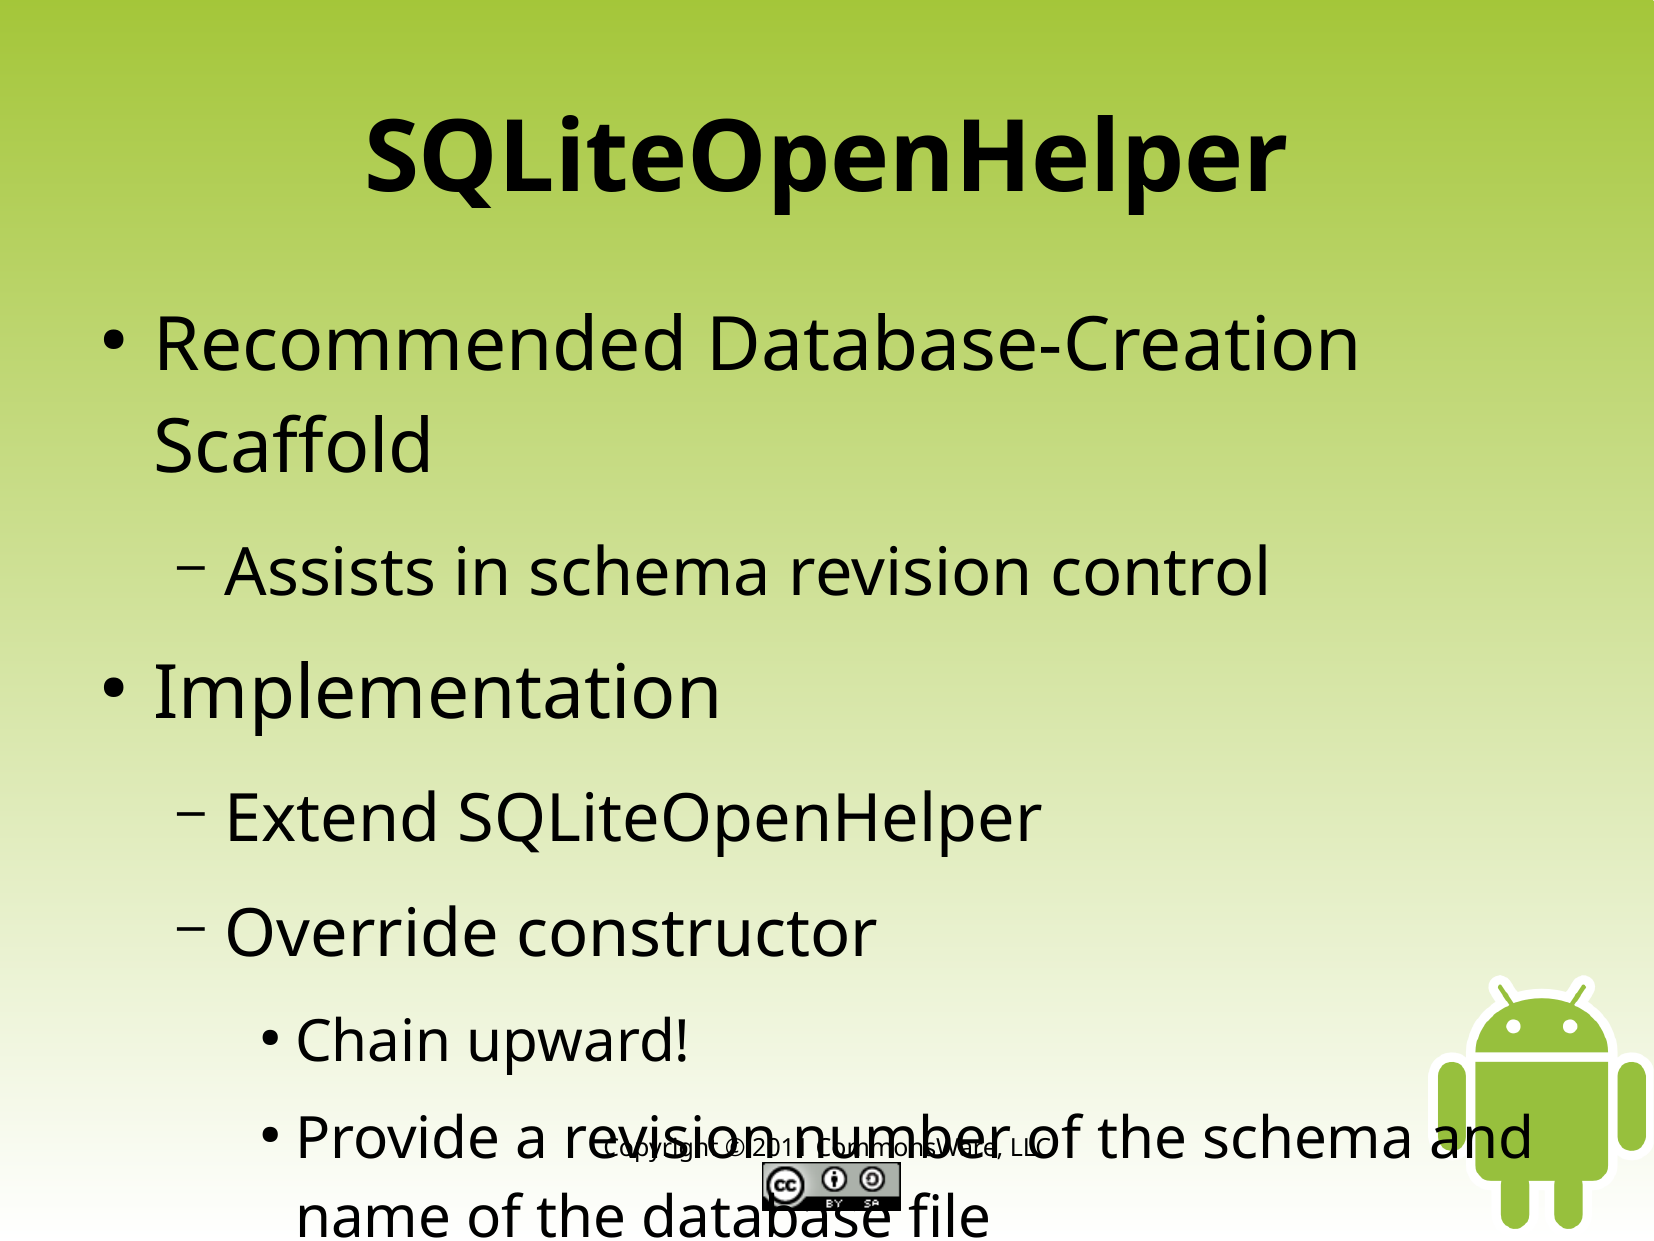

# SQLiteOpenHelper
Recommended Database-Creation Scaffold
Assists in schema revision control
Implementation
Extend SQLiteOpenHelper
Override constructor
Chain upward!
Provide a revision number of the schema and
name of the database file